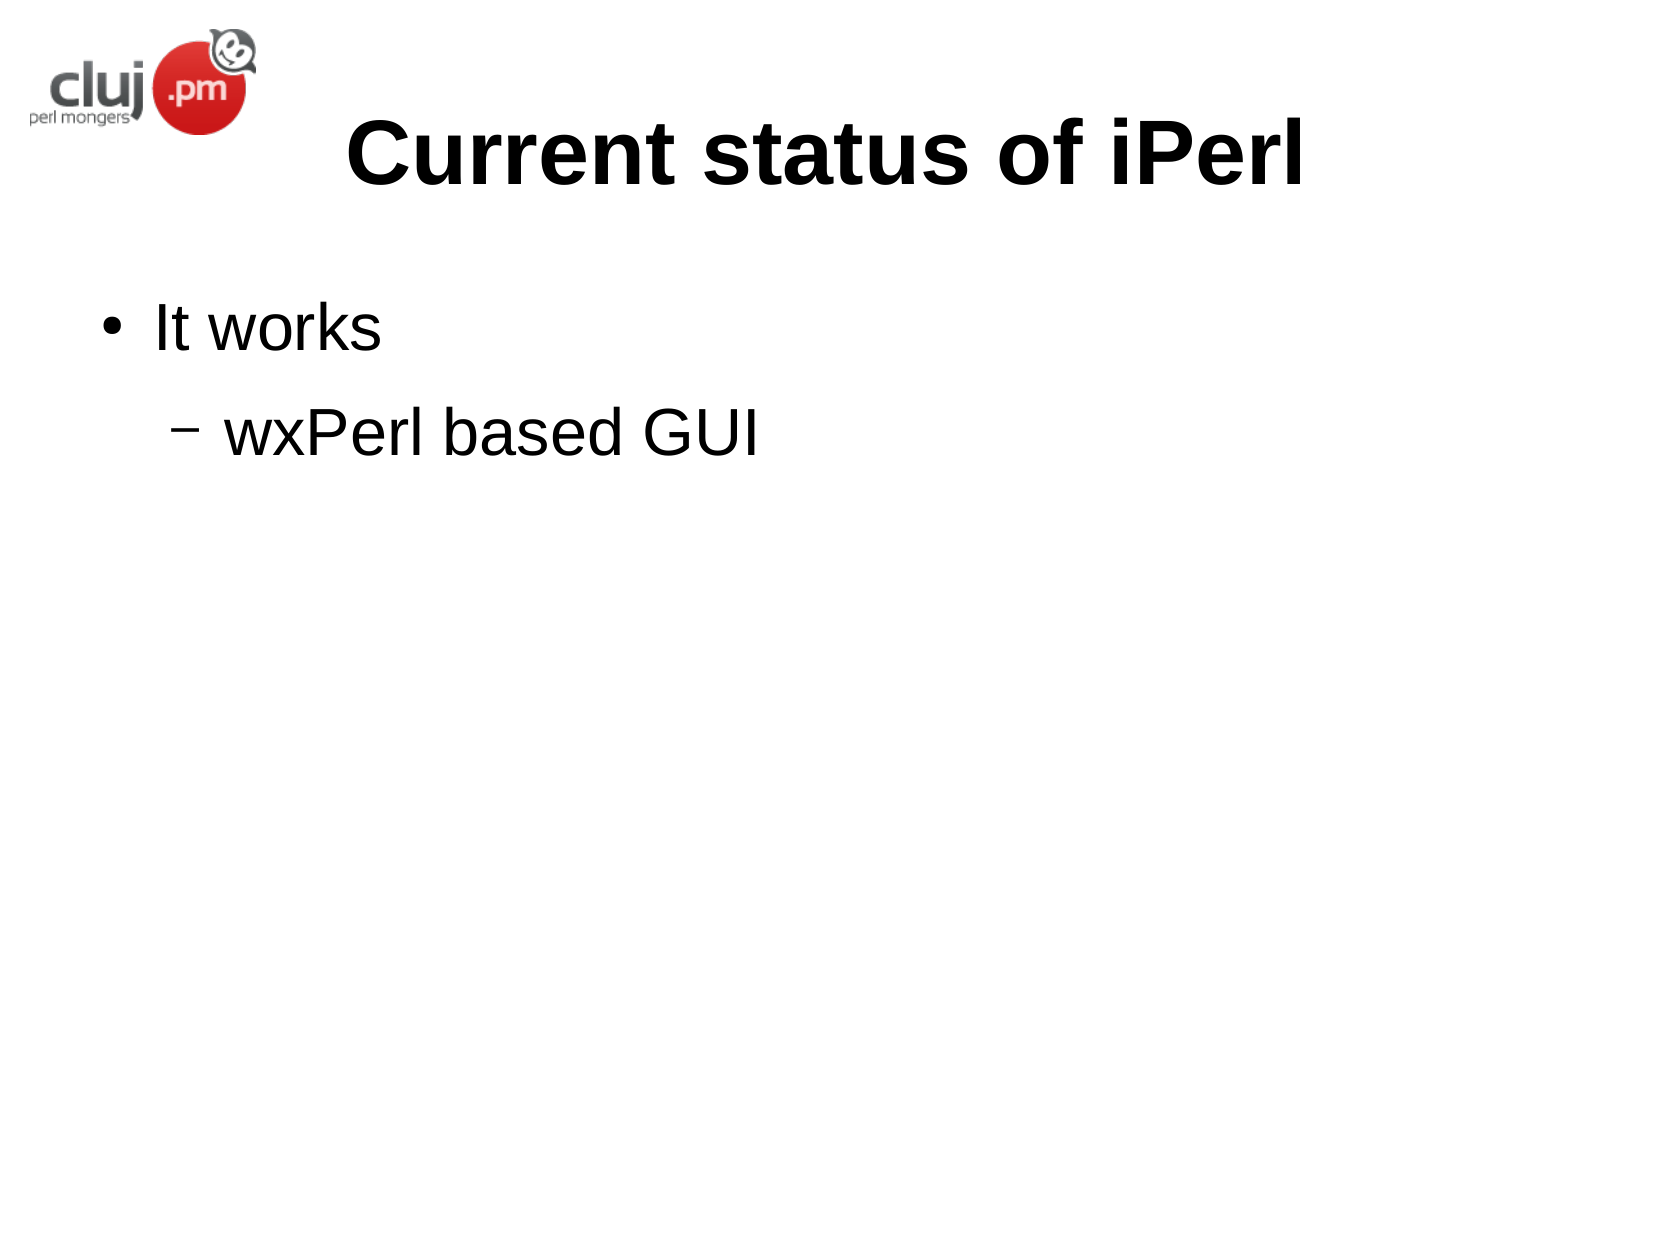

# Current status of iPerl
It works
wxPerl based GUI